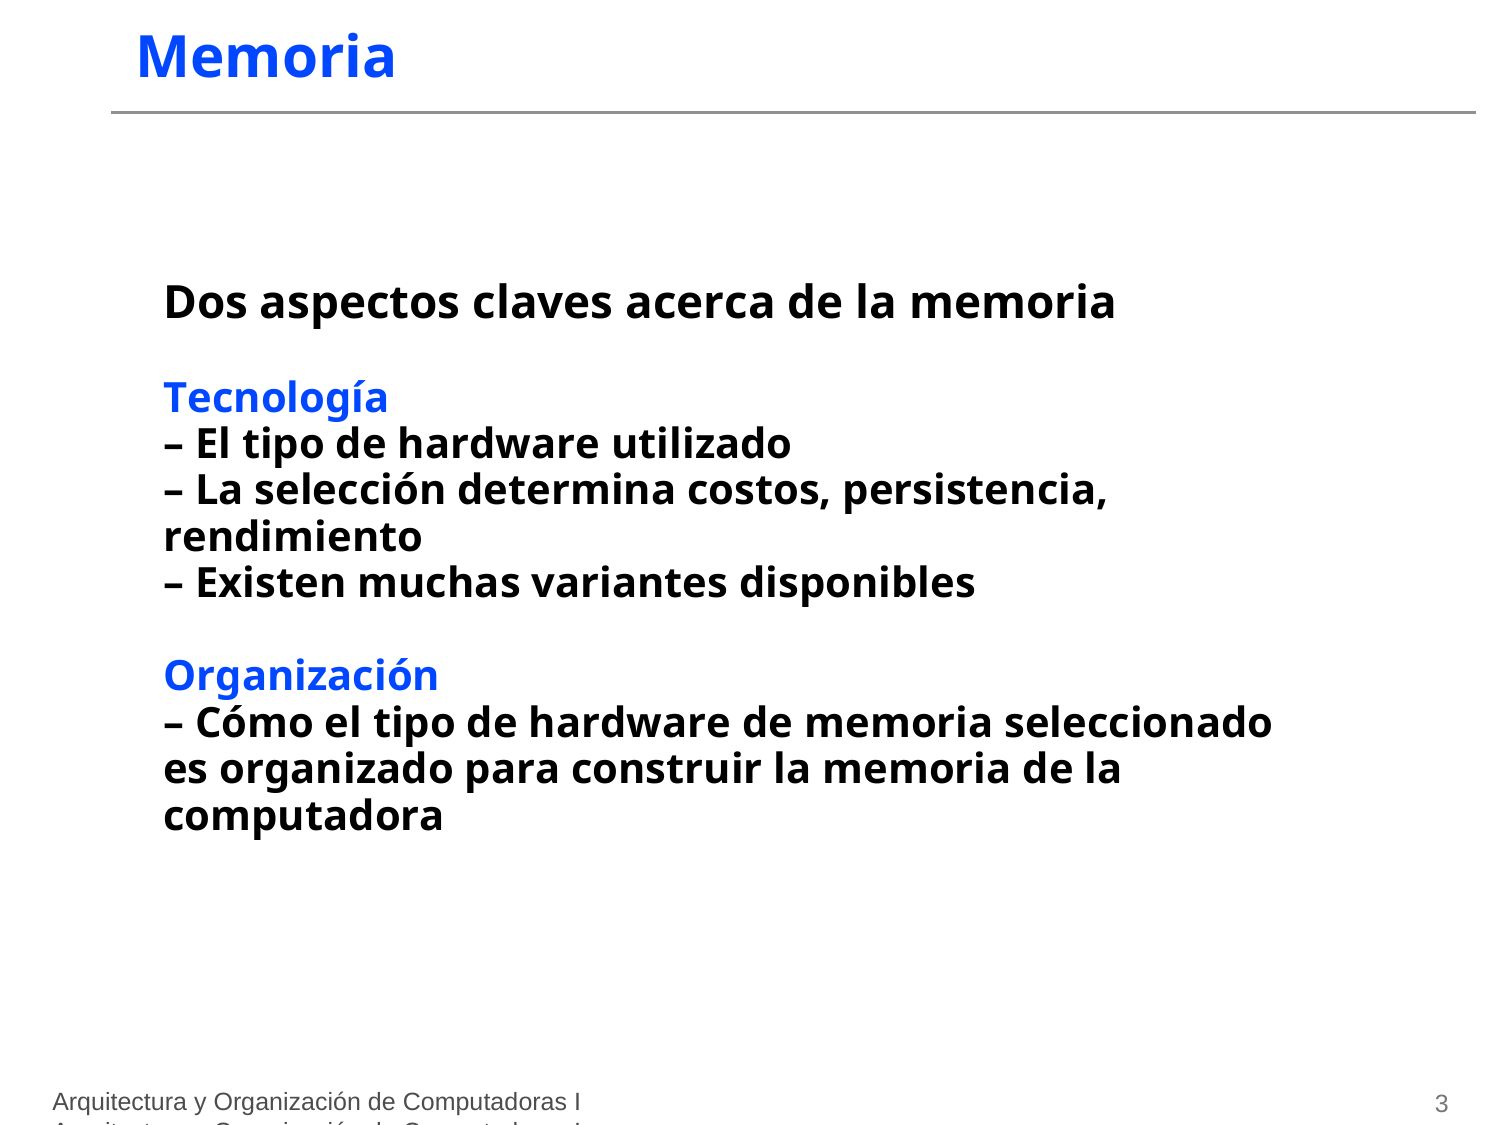

# Memoria
Dos aspectos claves acerca de la memoria
Tecnología
– El tipo de hardware utilizado
– La selección determina costos, persistencia, rendimiento
– Existen muchas variantes disponibles
Organización
– Cómo el tipo de hardware de memoria seleccionado es organizado para construir la memoria de la computadora
Arquitectura y Organización de Computadoras I
3